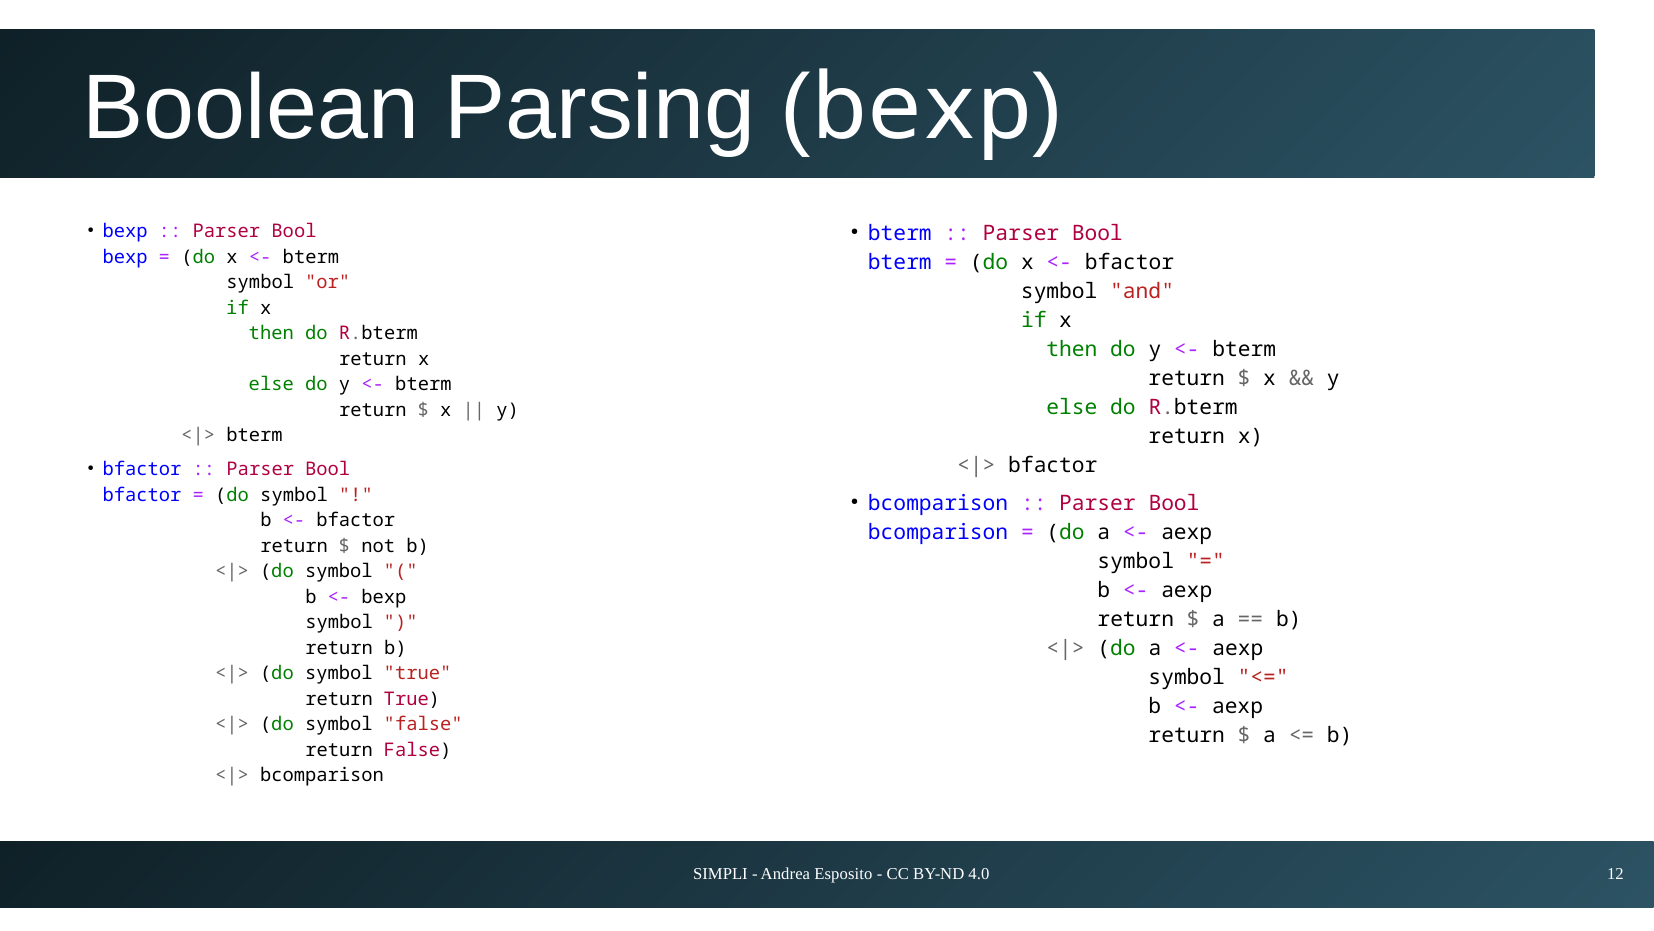

# Boolean Parsing (bexp)
bexp :: Parser Bool
bexp = (do x <- bterm
 symbol "or"
 if x
 then do R.bterm
 return x
 else do y <- bterm
 return $ x || y)
 <|> bterm
bfactor :: Parser Bool
bfactor = (do symbol "!"
 b <- bfactor
 return $ not b)
 <|> (do symbol "("
 b <- bexp
 symbol ")"
 return b)
 <|> (do symbol "true"
 return True)
 <|> (do symbol "false"
 return False)
 <|> bcomparison
bterm :: Parser Bool
bterm = (do x <- bfactor
 symbol "and"
 if x
 then do y <- bterm
 return $ x && y
 else do R.bterm
 return x)
 <|> bfactor
bcomparison :: Parser Bool
bcomparison = (do a <- aexp
 symbol "="
 b <- aexp
 return $ a == b)
 <|> (do a <- aexp
 symbol "<="
 b <- aexp
 return $ a <= b)
SIMPLI - Andrea Esposito - CC BY-ND 4.0
12